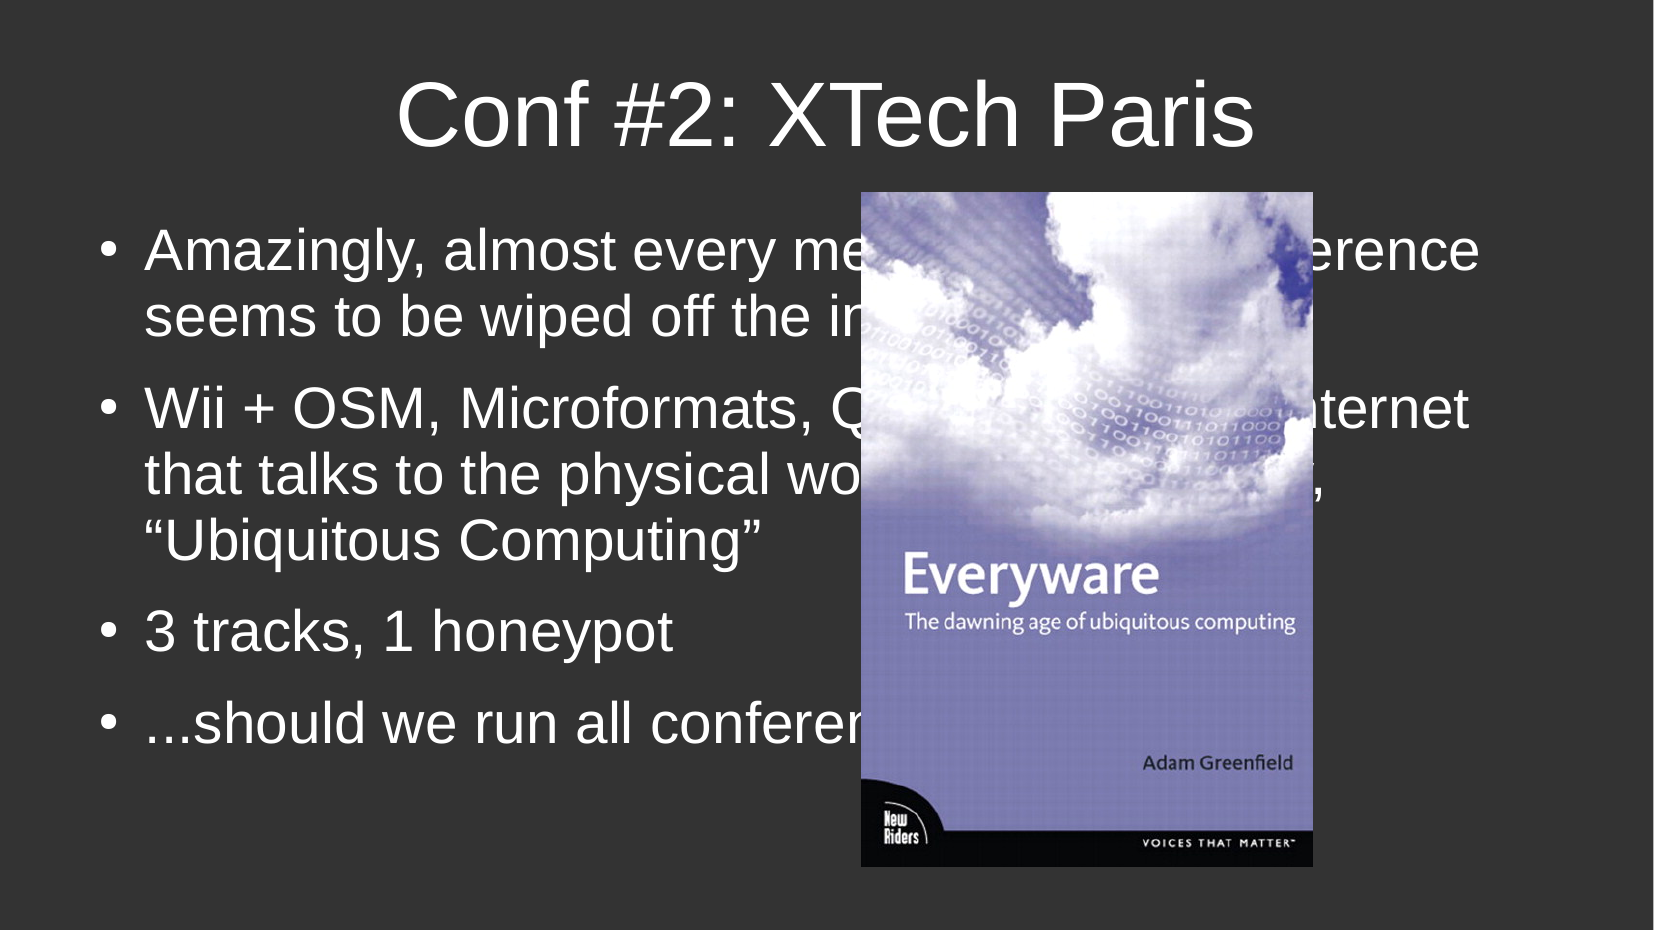

# Conf #2: XTech Paris
Amazingly, almost every mention of this conference seems to be wiped off the internet
Wii + OSM, Microformats, QR codes for an internet that talks to the physical world, digital identity, “Ubiquitous Computing”
3 tracks, 1 honeypot
...should we run all conferences this way?